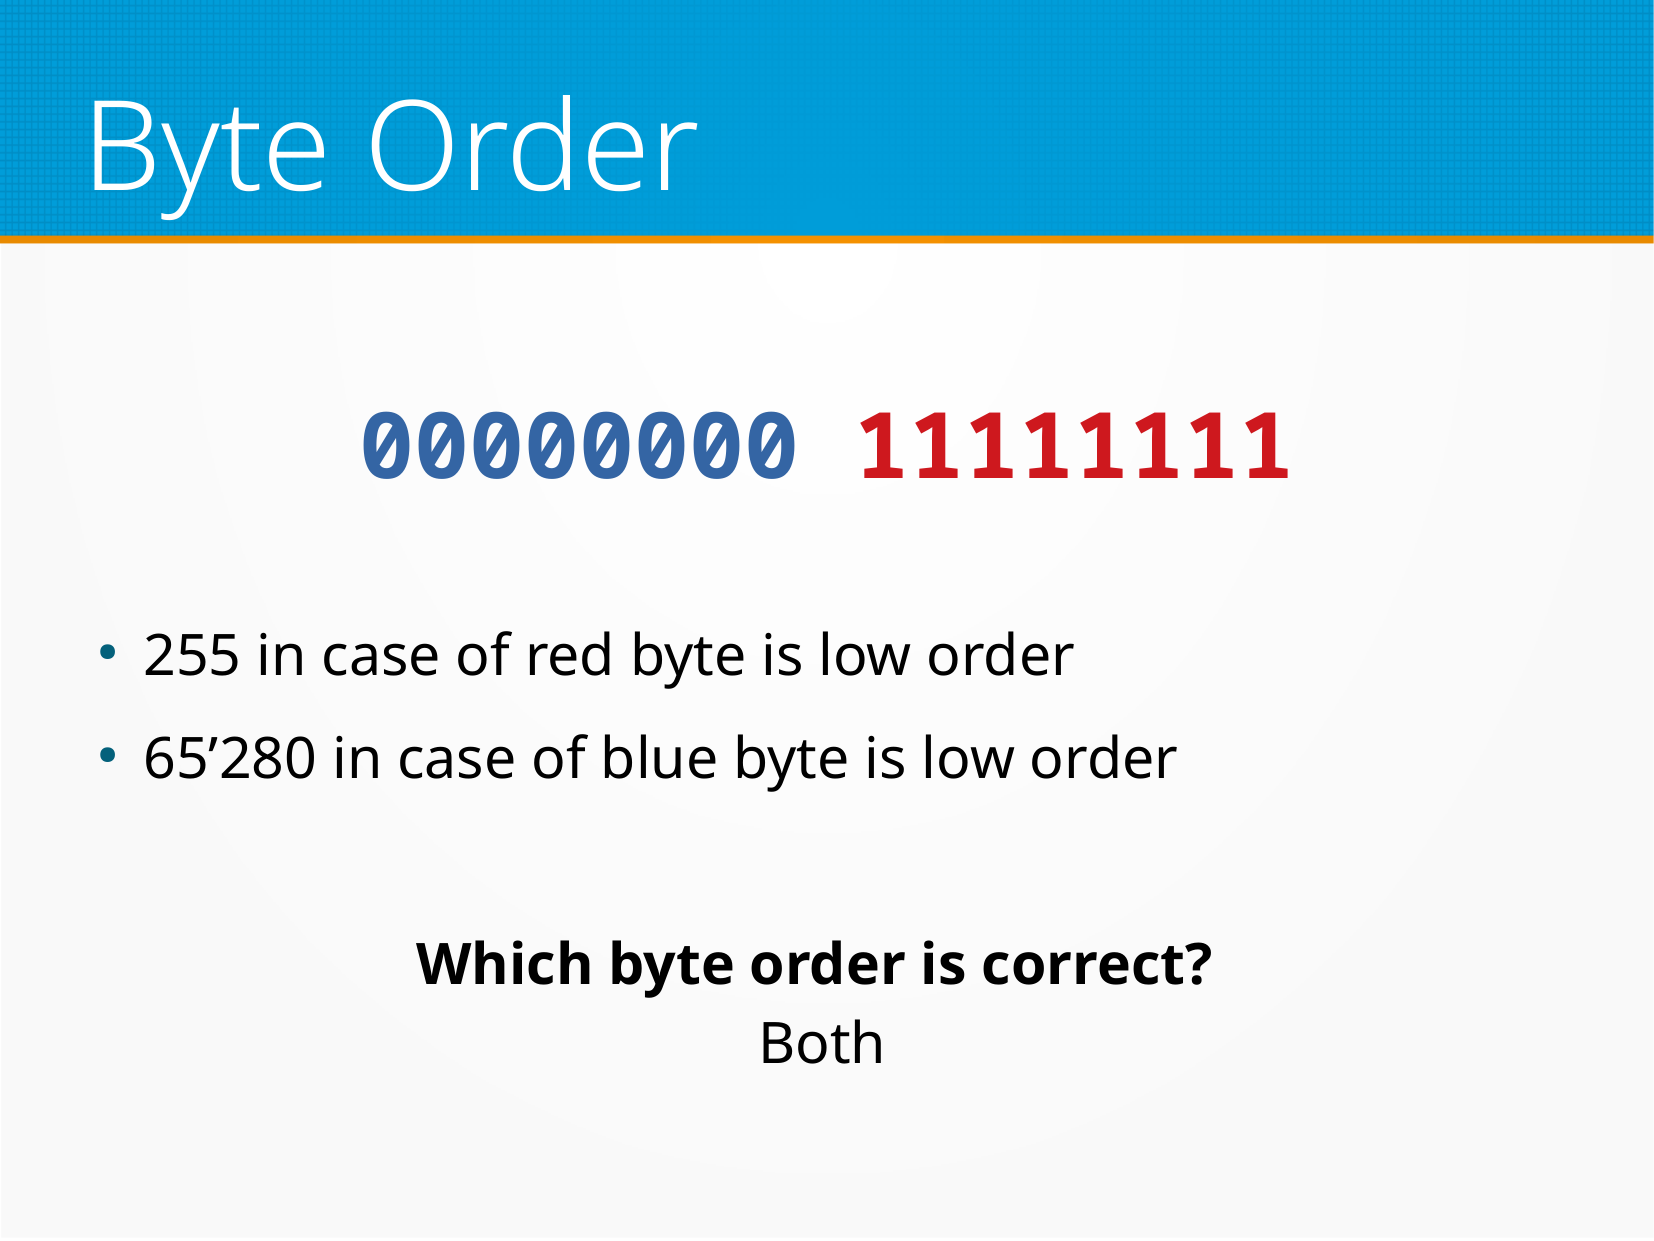

# Byte Order
00000000 11111111
255 in case of red byte is low order
65’280 in case of blue byte is low order
Which byte order is correct?
Both